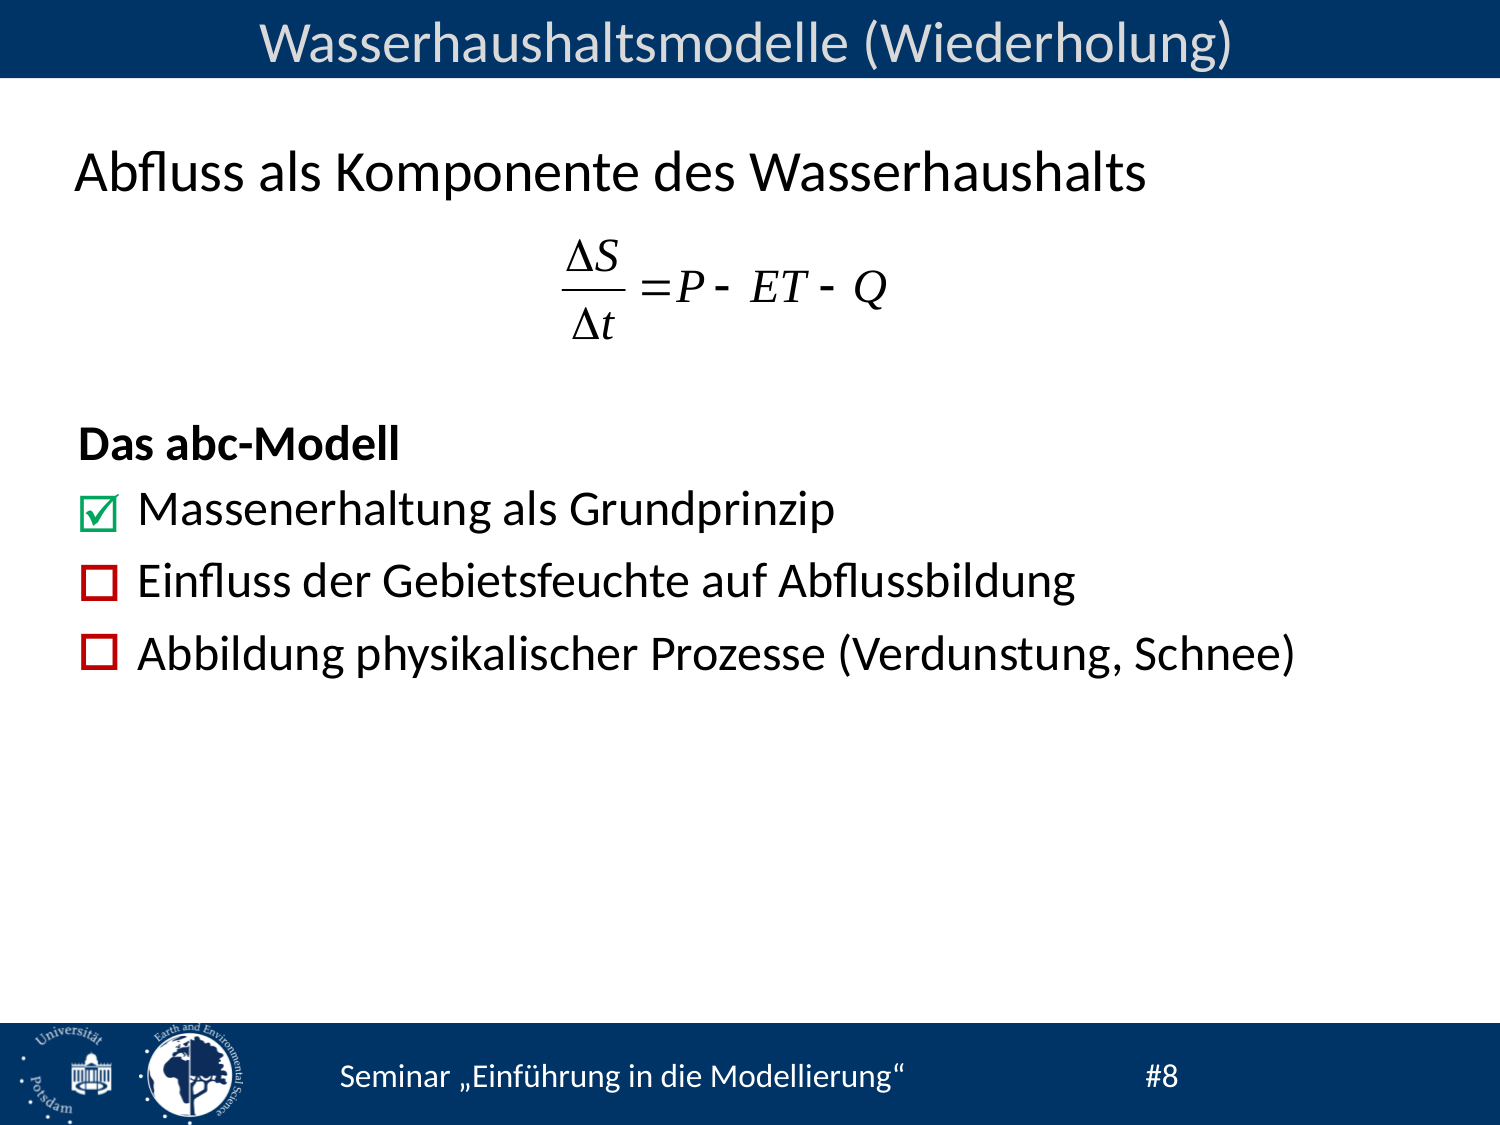

Wasserhaushaltsmodelle (Wiederholung)
Abfluss als Komponente des Wasserhaushalts
Das abc-Modell
Massenerhaltung als Grundprinzip
Einfluss der Gebietsfeuchte auf Abflussbildung
Abbildung physikalischer Prozesse (Verdunstung, Schnee)


